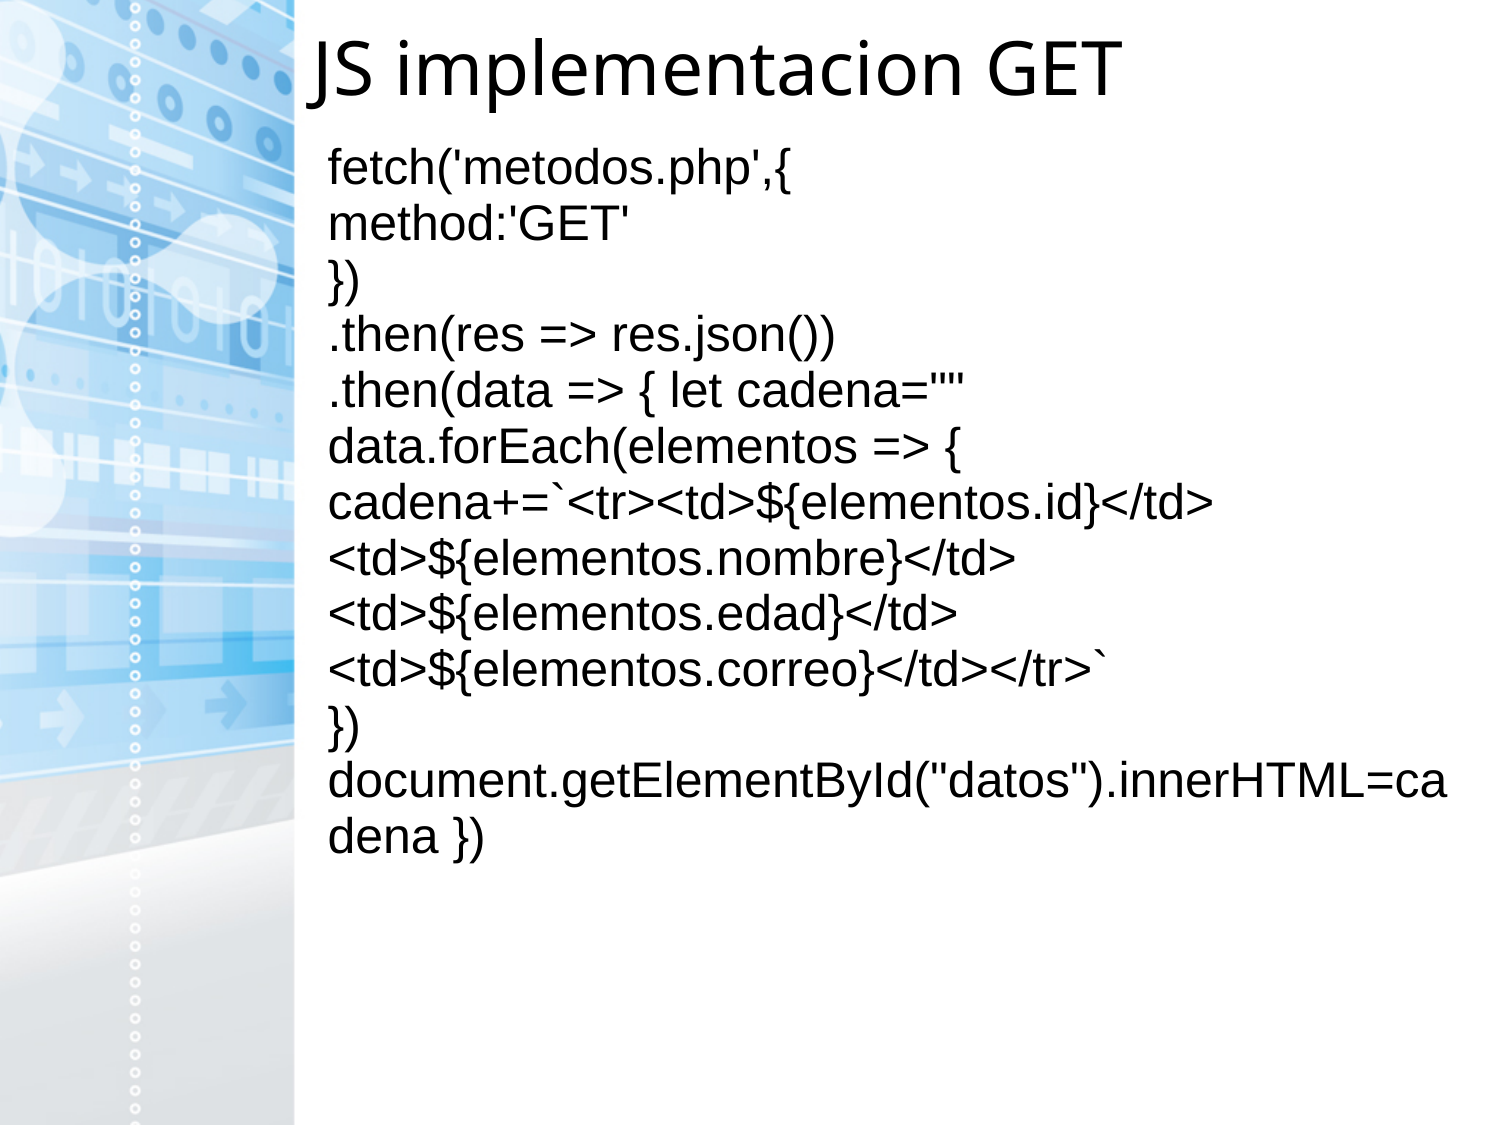

# JS implementacion GET
fetch('metodos.php',{
method:'GET'
})
.then(res => res.json())
.then(data => { let cadena="" data.forEach(elementos => {
cadena+=`<tr><td>${elementos.id}</td>
<td>${elementos.nombre}</td>
<td>${elementos.edad}</td>
<td>${elementos.correo}</td></tr>`
}) document.getElementById("datos").innerHTML=cadena })